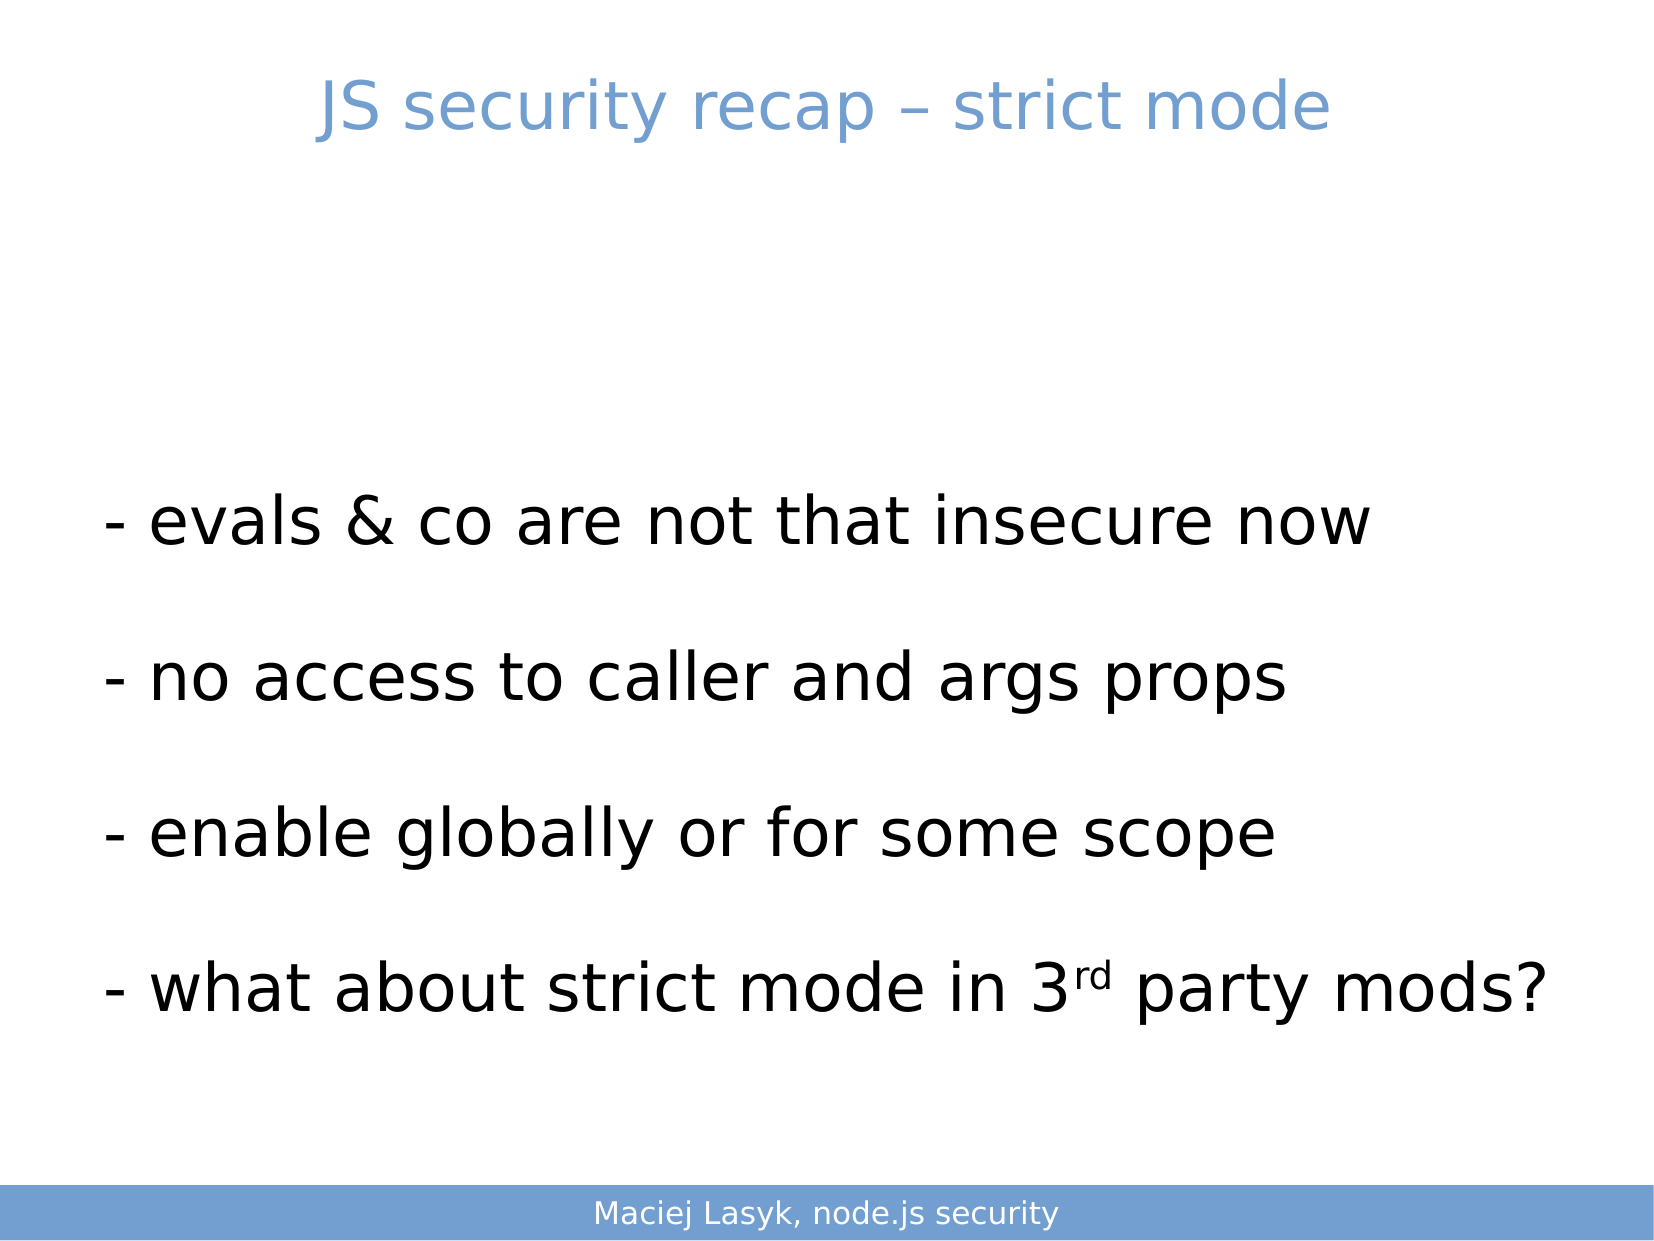

JS security recap – strict mode
- evals & co are not that insecure now
- no access to caller and args props
- enable globally or for some scope
- what about strict mode in 3rd party mods?
 3/25
 1/25
Maciej Lasyk, Ganglia & Nagios
Maciej Lasyk, node.js security
Maciej Lasyk, node.js security